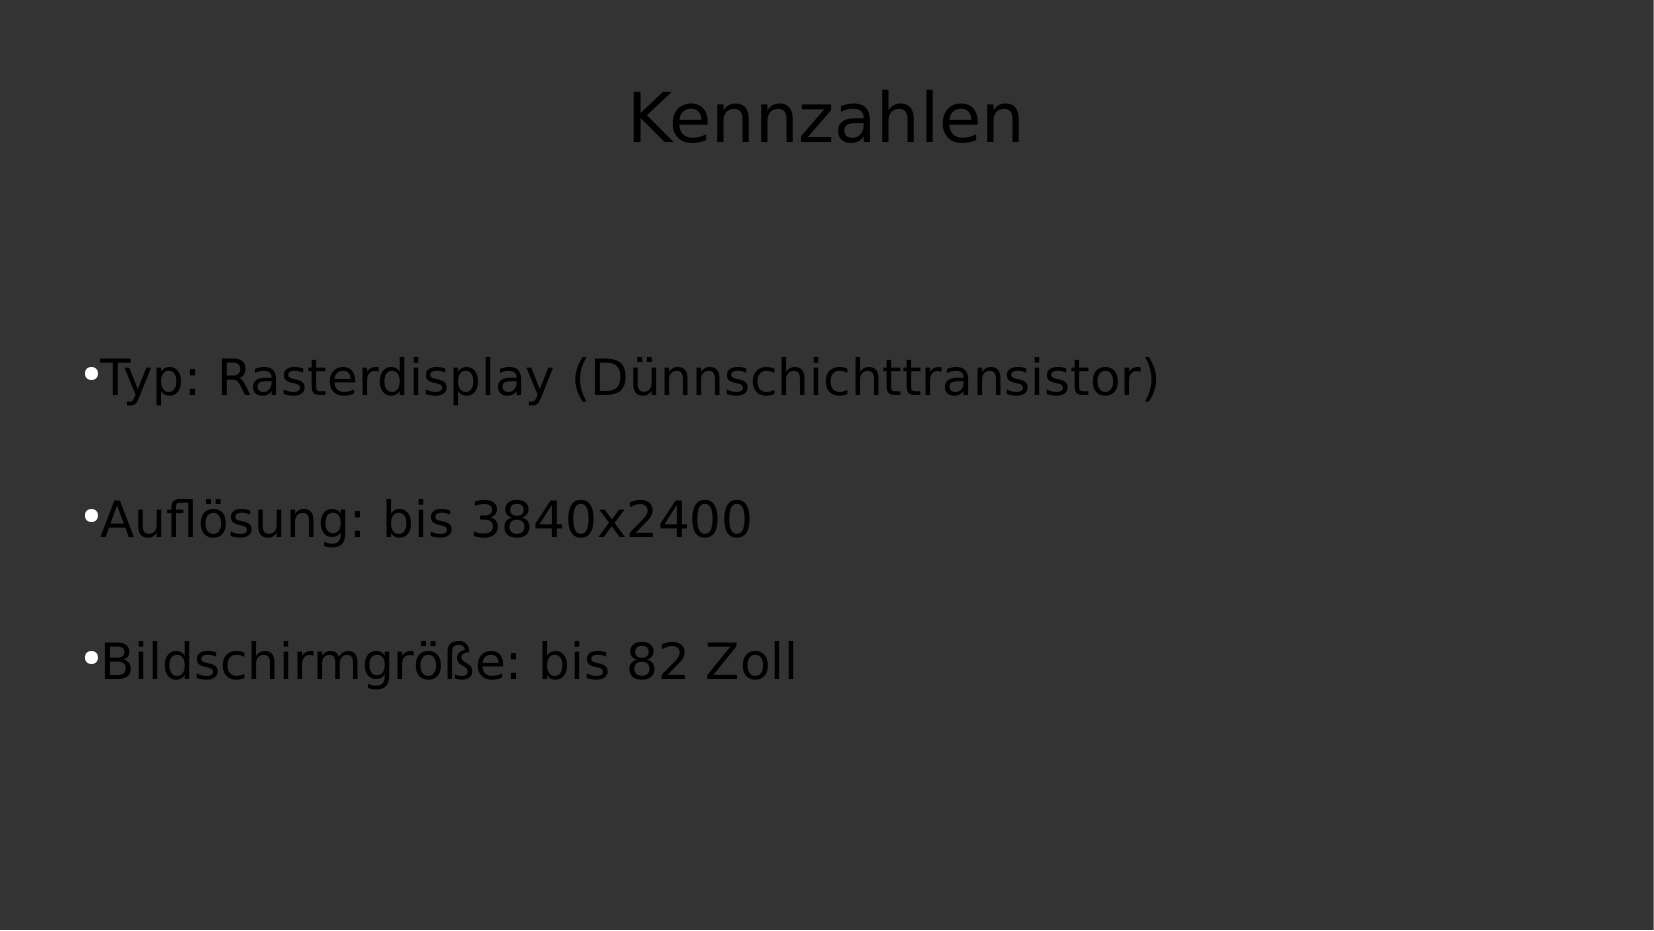

# Kennzahlen
Typ: Rasterdisplay (Dünnschichttransistor)
Auflösung: bis 3840x2400
Bildschirmgröße: bis 82 Zoll